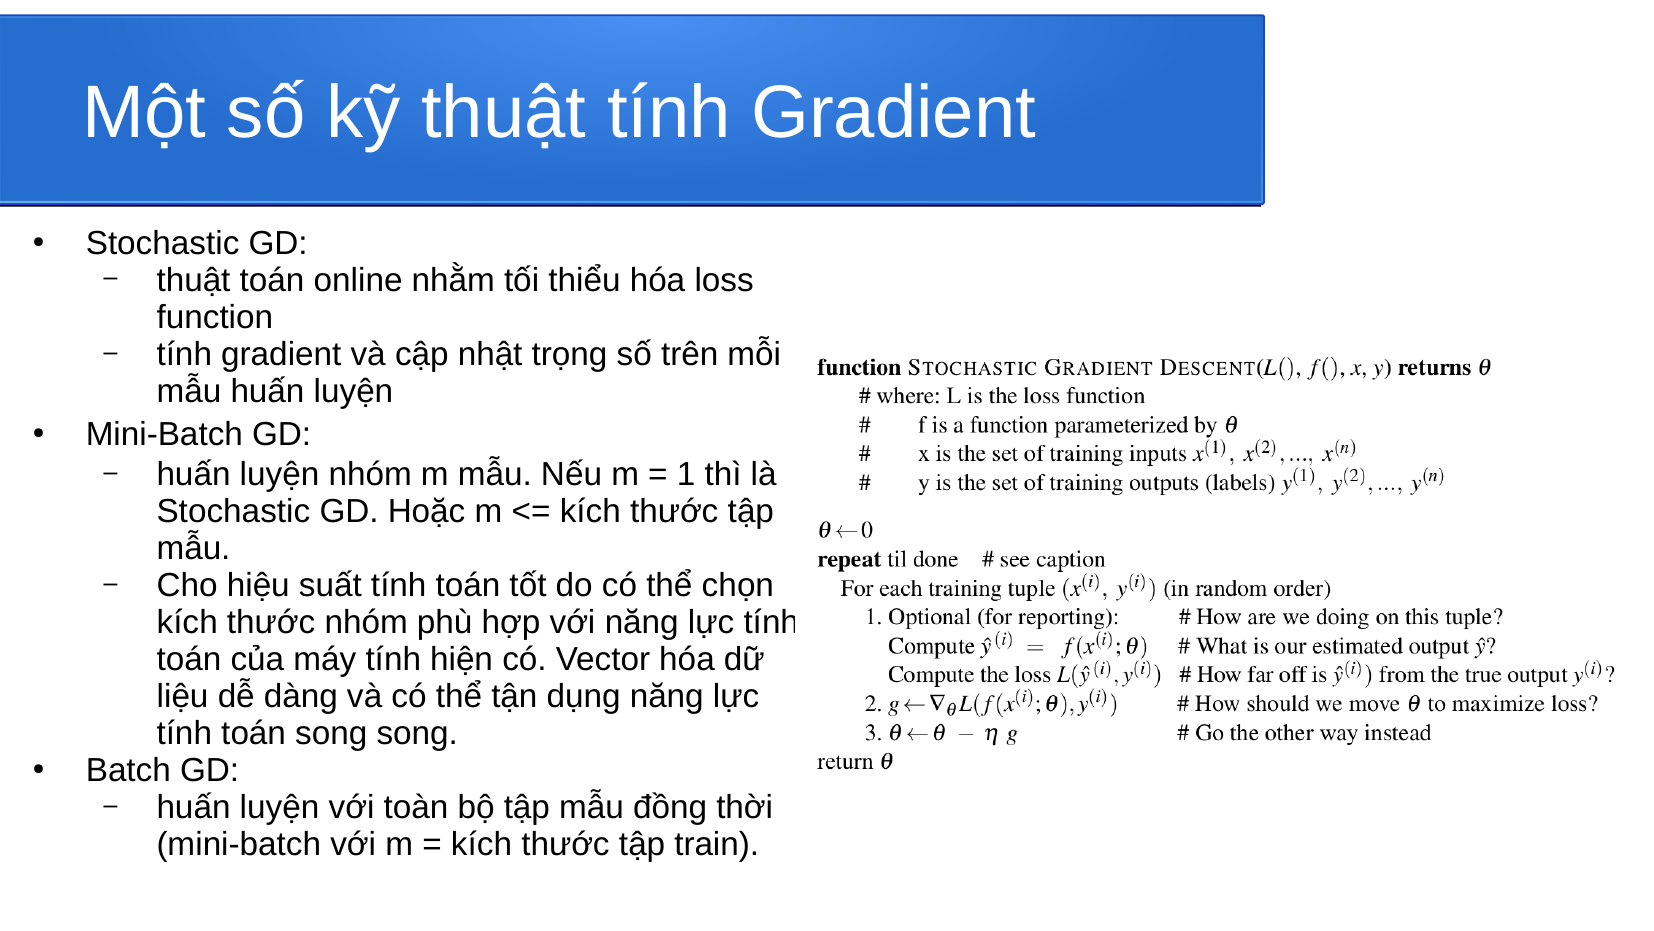

# Một số kỹ thuật tính Gradient
Stochastic GD:
thuật toán online nhằm tối thiểu hóa loss function
tính gradient và cập nhật trọng số trên mỗi mẫu huấn luyện
Mini-Batch GD:
huấn luyện nhóm m mẫu. Nếu m = 1 thì là Stochastic GD. Hoặc m <= kích thước tập mẫu.
Cho hiệu suất tính toán tốt do có thể chọn kích thước nhóm phù hợp với năng lực tính toán của máy tính hiện có. Vector hóa dữ liệu dễ dàng và có thể tận dụng năng lực tính toán song song.
Batch GD:
huấn luyện với toàn bộ tập mẫu đồng thời (mini-batch với m = kích thước tập train).